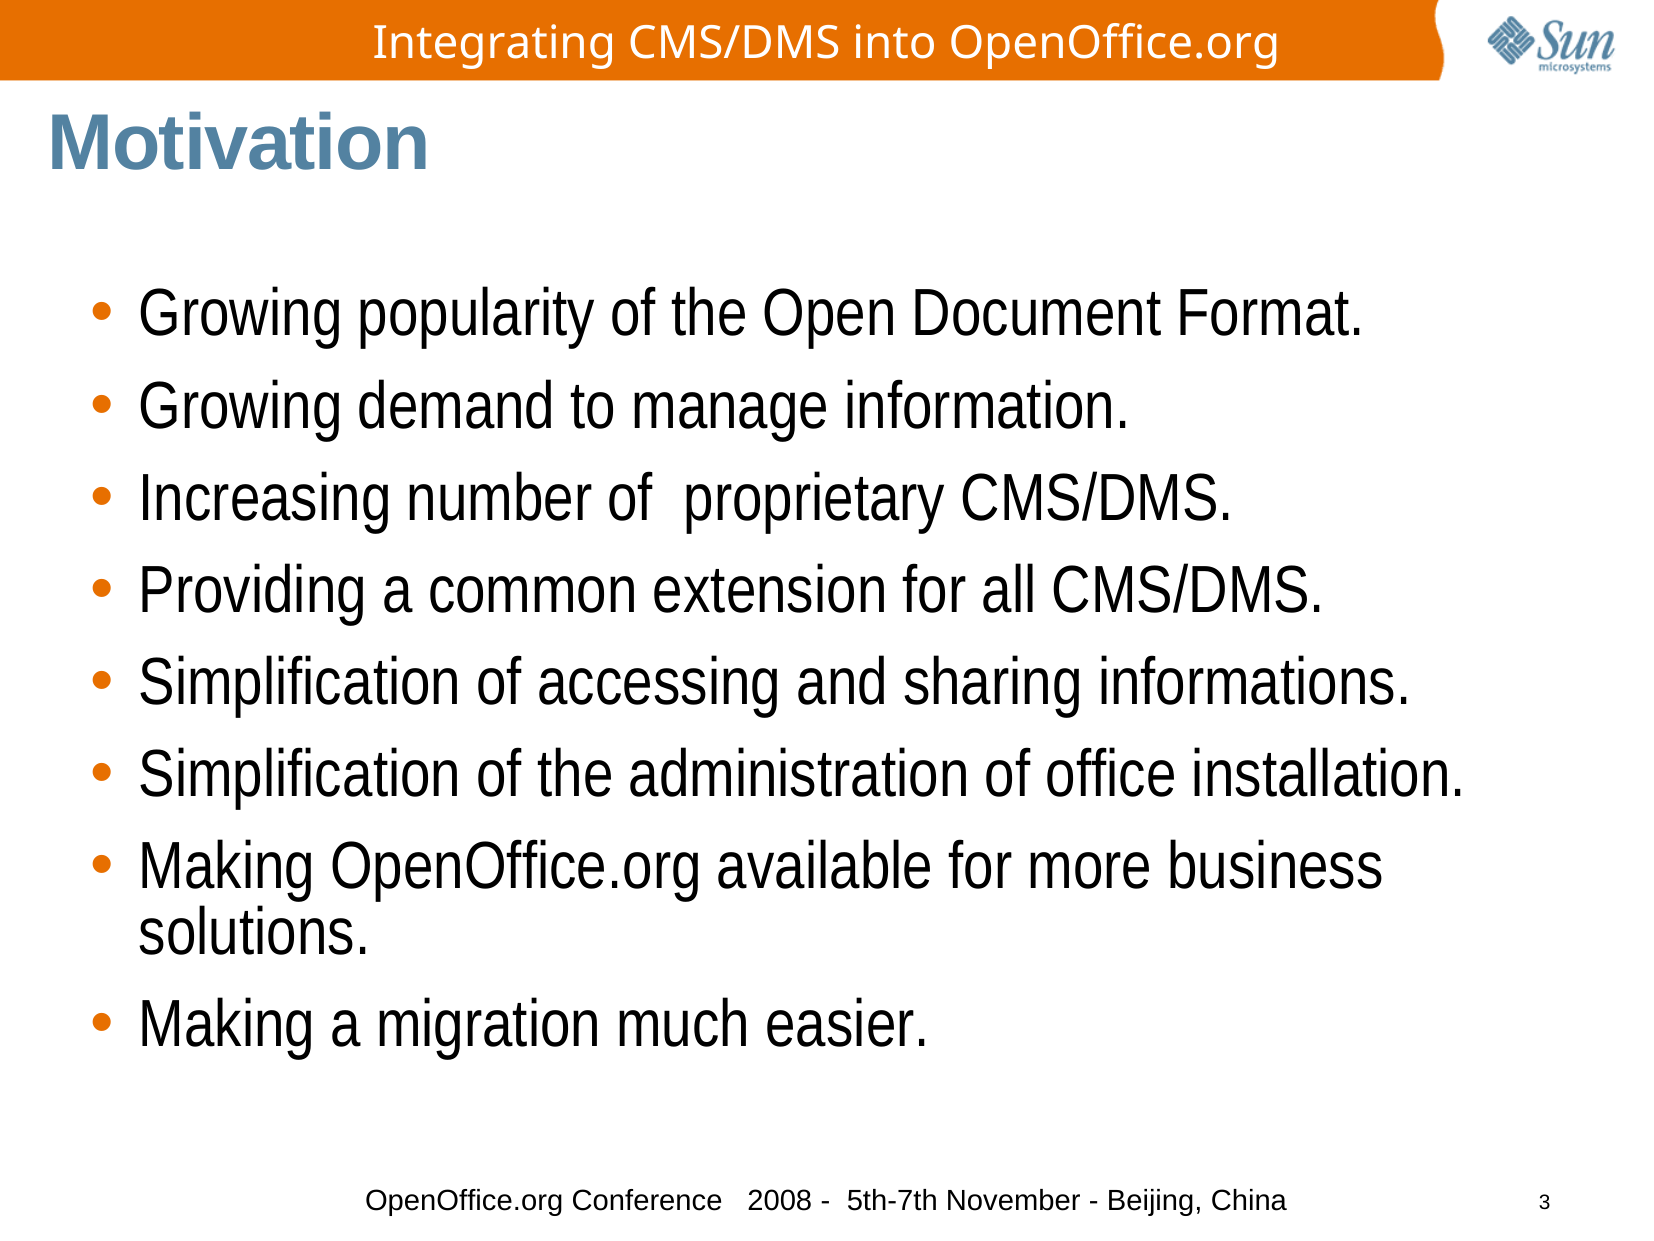

# Motivation
Growing popularity of the Open Document Format.
Growing demand to manage information.
Increasing number of proprietary CMS/DMS.
Providing a common extension for all CMS/DMS.
Simplification of accessing and sharing informations.
Simplification of the administration of office installation.
Making OpenOffice.org available for more business solutions.
Making a migration much easier.